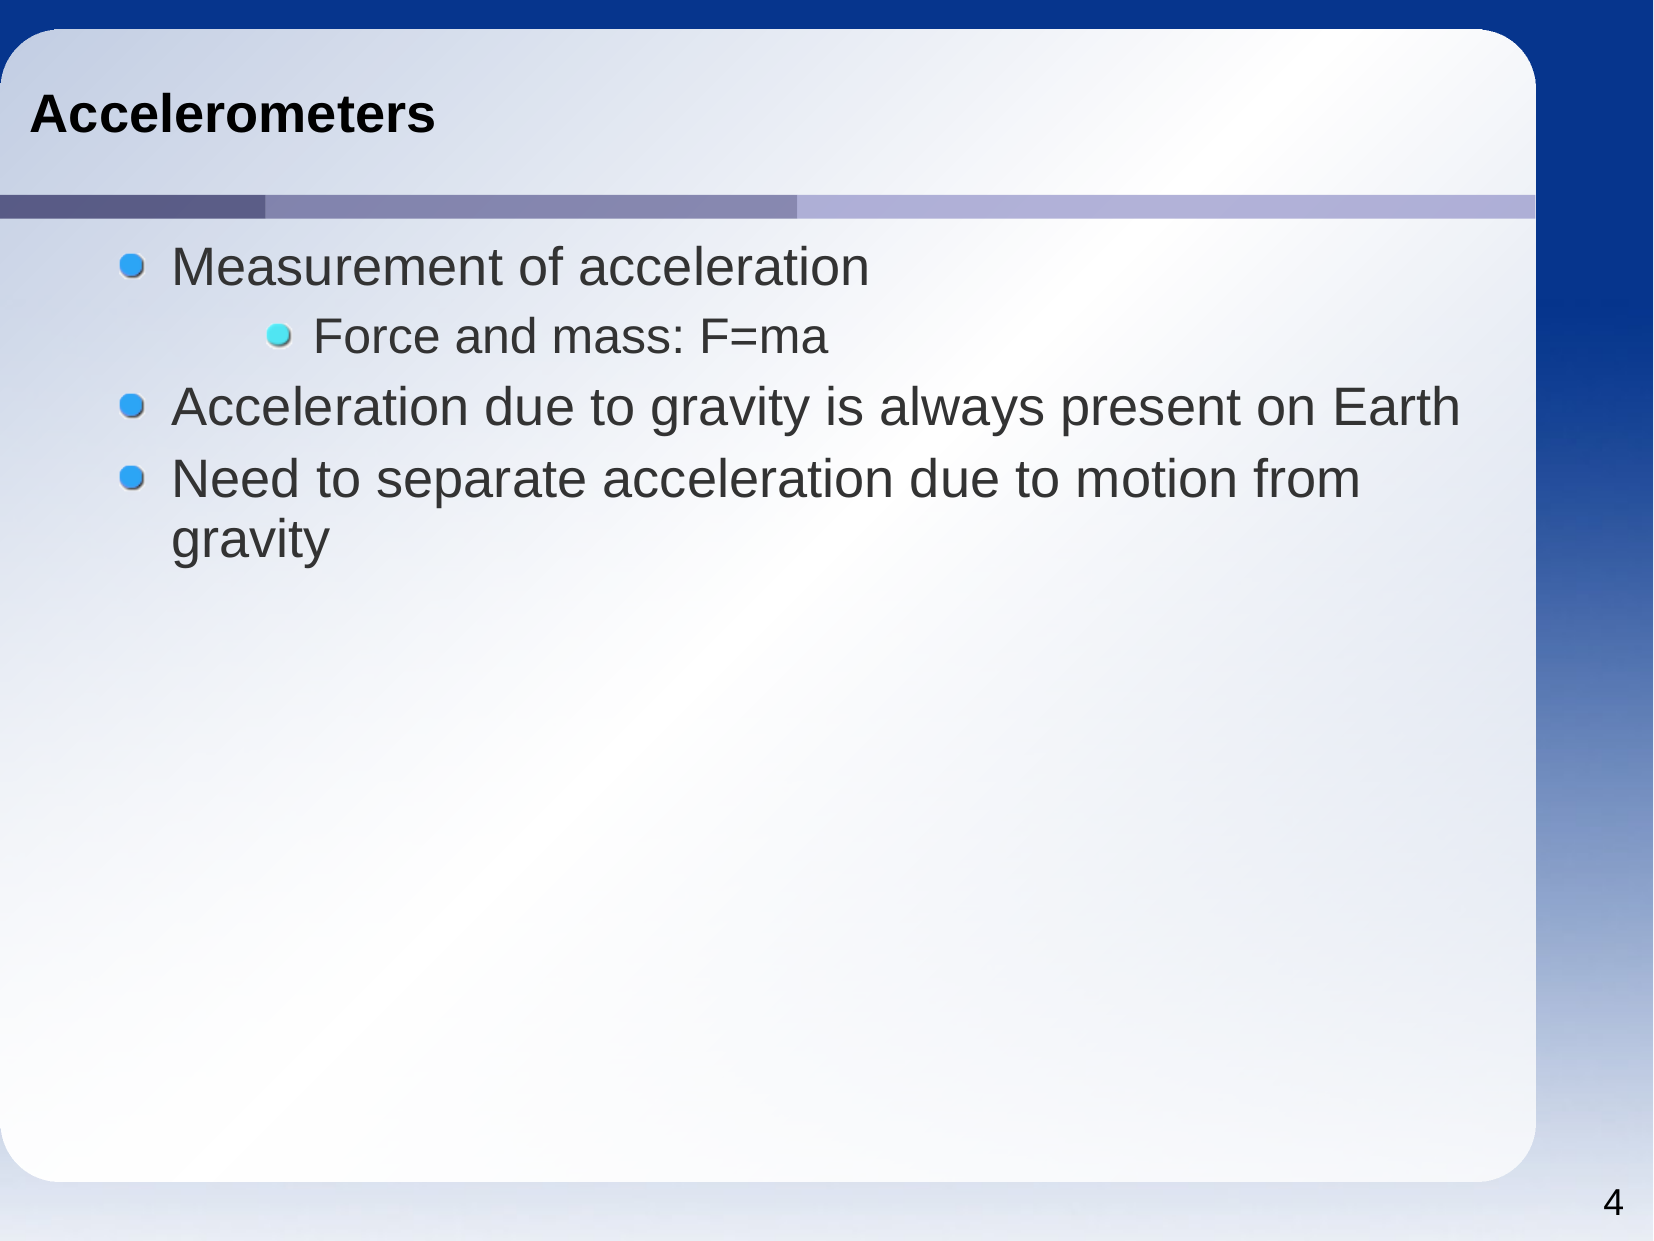

# Accelerometers
Measurement of acceleration
Force and mass: F=ma
Acceleration due to gravity is always present on Earth
Need to separate acceleration due to motion from gravity
4